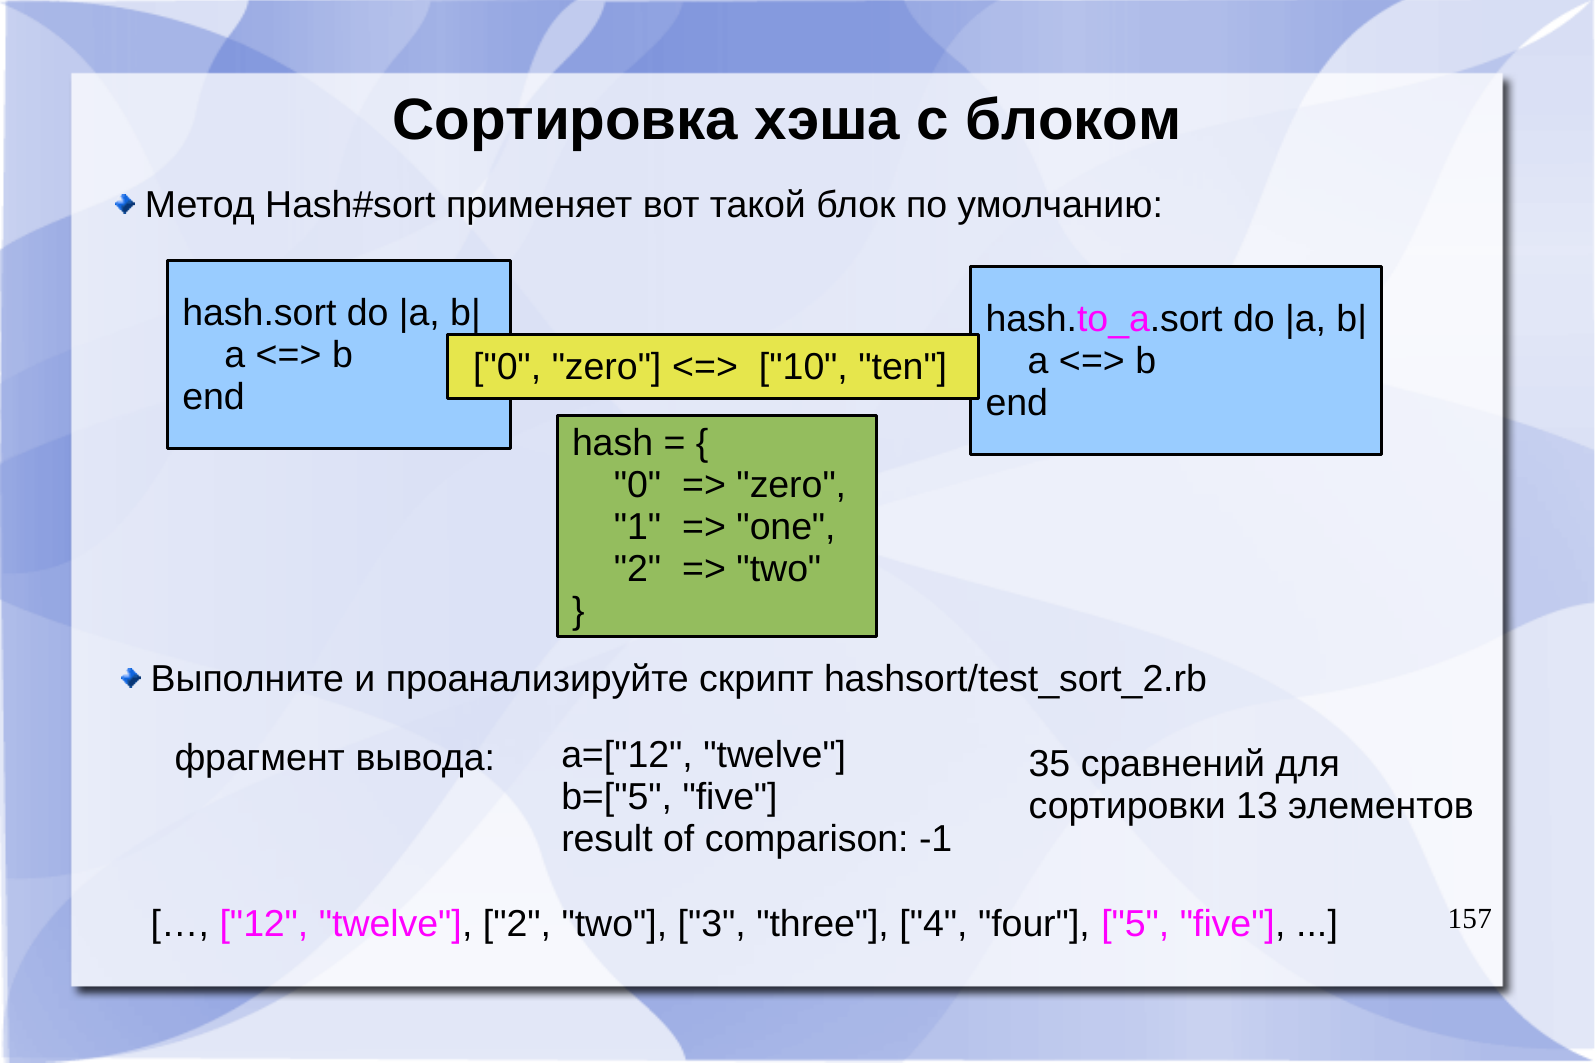

# Сортировка хэша с блоком
 Метод Hash#sort применяет вот такой блок по умолчанию:
hash.sort do |a, b|
 a <=> b
end
hash.to_a.sort do |a, b|
 a <=> b
end
 ["0", "zero"] <=> ["10", "ten"]
hash = {
 "0" => "zero",
 "1" => "one",
 "2" => "two"
}
 Выполните и проанализируйте скрипт hashsort/test_sort_2.rb
a=["12", "twelve"]
b=["5", "five"]
result of comparison: -1
фрагмент вывода:
[…, ["12", "twelve"], ["2", "two"], ["3", "three"], ["4", "four"], ["5", "five"], ...]
35 сравнений для
сортировки 13 элементов
157